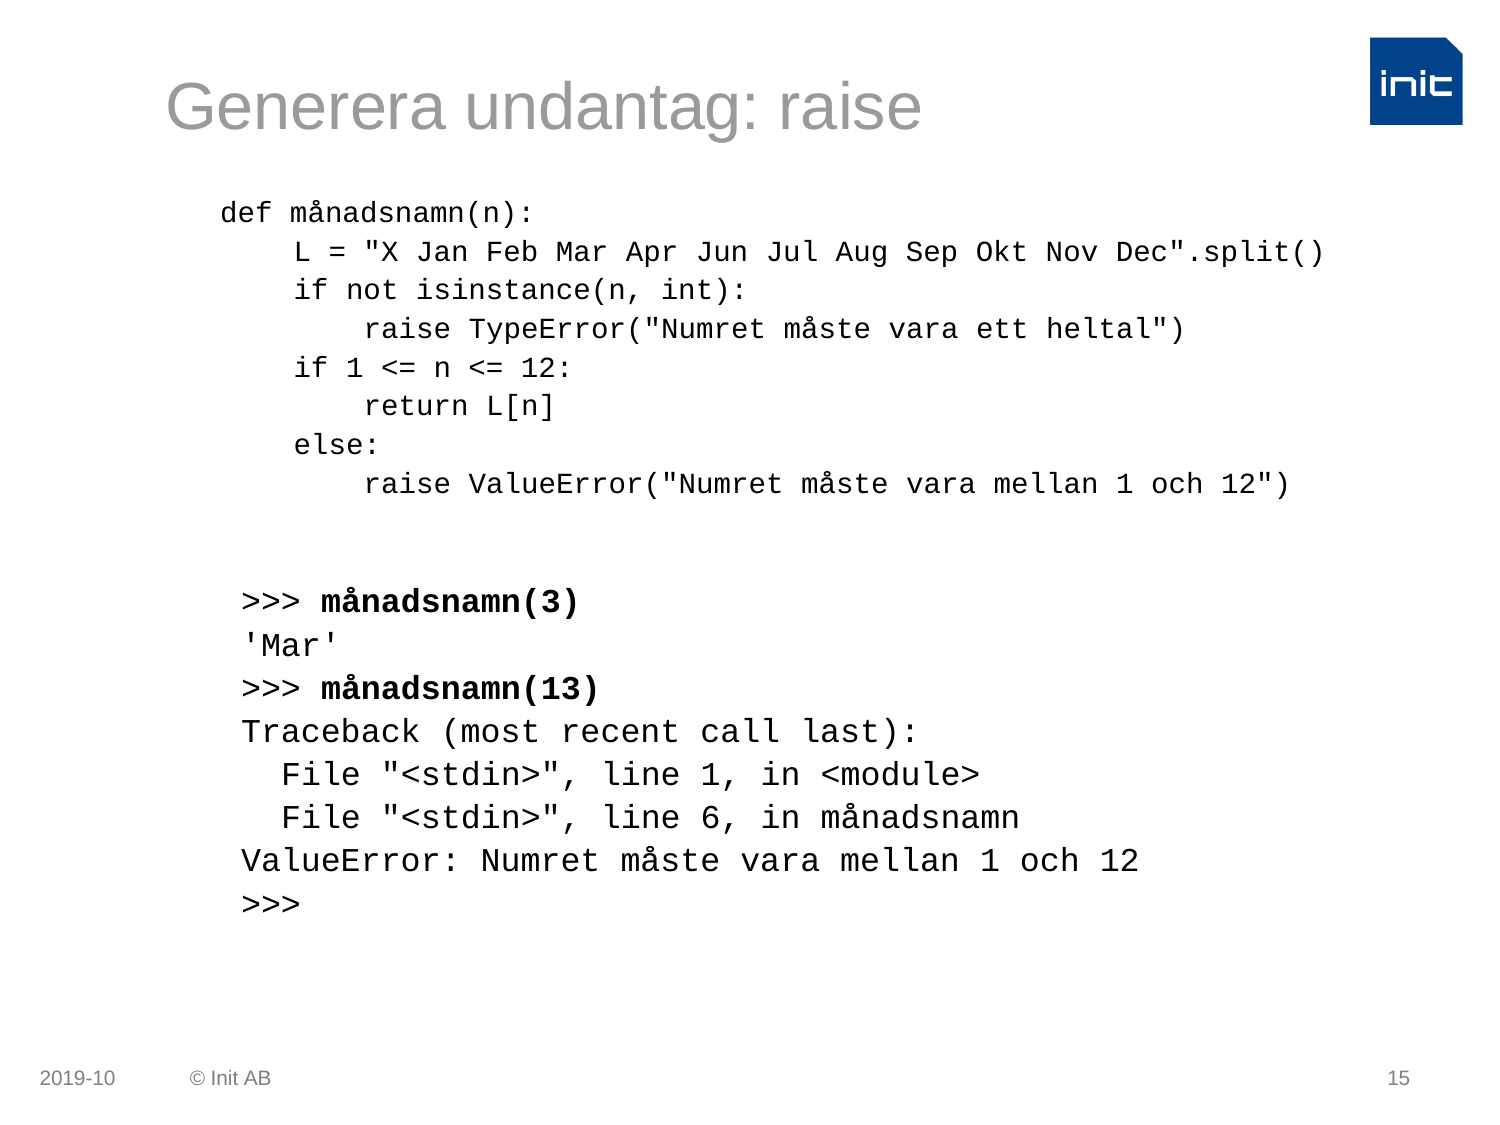

Generera undantag: raise
def månadsnamn(n):
 L = "X Jan Feb Mar Apr Jun Jul Aug Sep Okt Nov Dec".split()
 if not isinstance(n, int):
 raise TypeError("Numret måste vara ett heltal")
 if 1 <= n <= 12:
 return L[n]
 else:
 raise ValueError("Numret måste vara mellan 1 och 12")
>>> månadsnamn(3)
'Mar'
>>> månadsnamn(13)
Traceback (most recent call last):
 File "<stdin>", line 1, in <module>
 File "<stdin>", line 6, in månadsnamn
ValueError: Numret måste vara mellan 1 och 12
>>>
2019-10
© Init AB